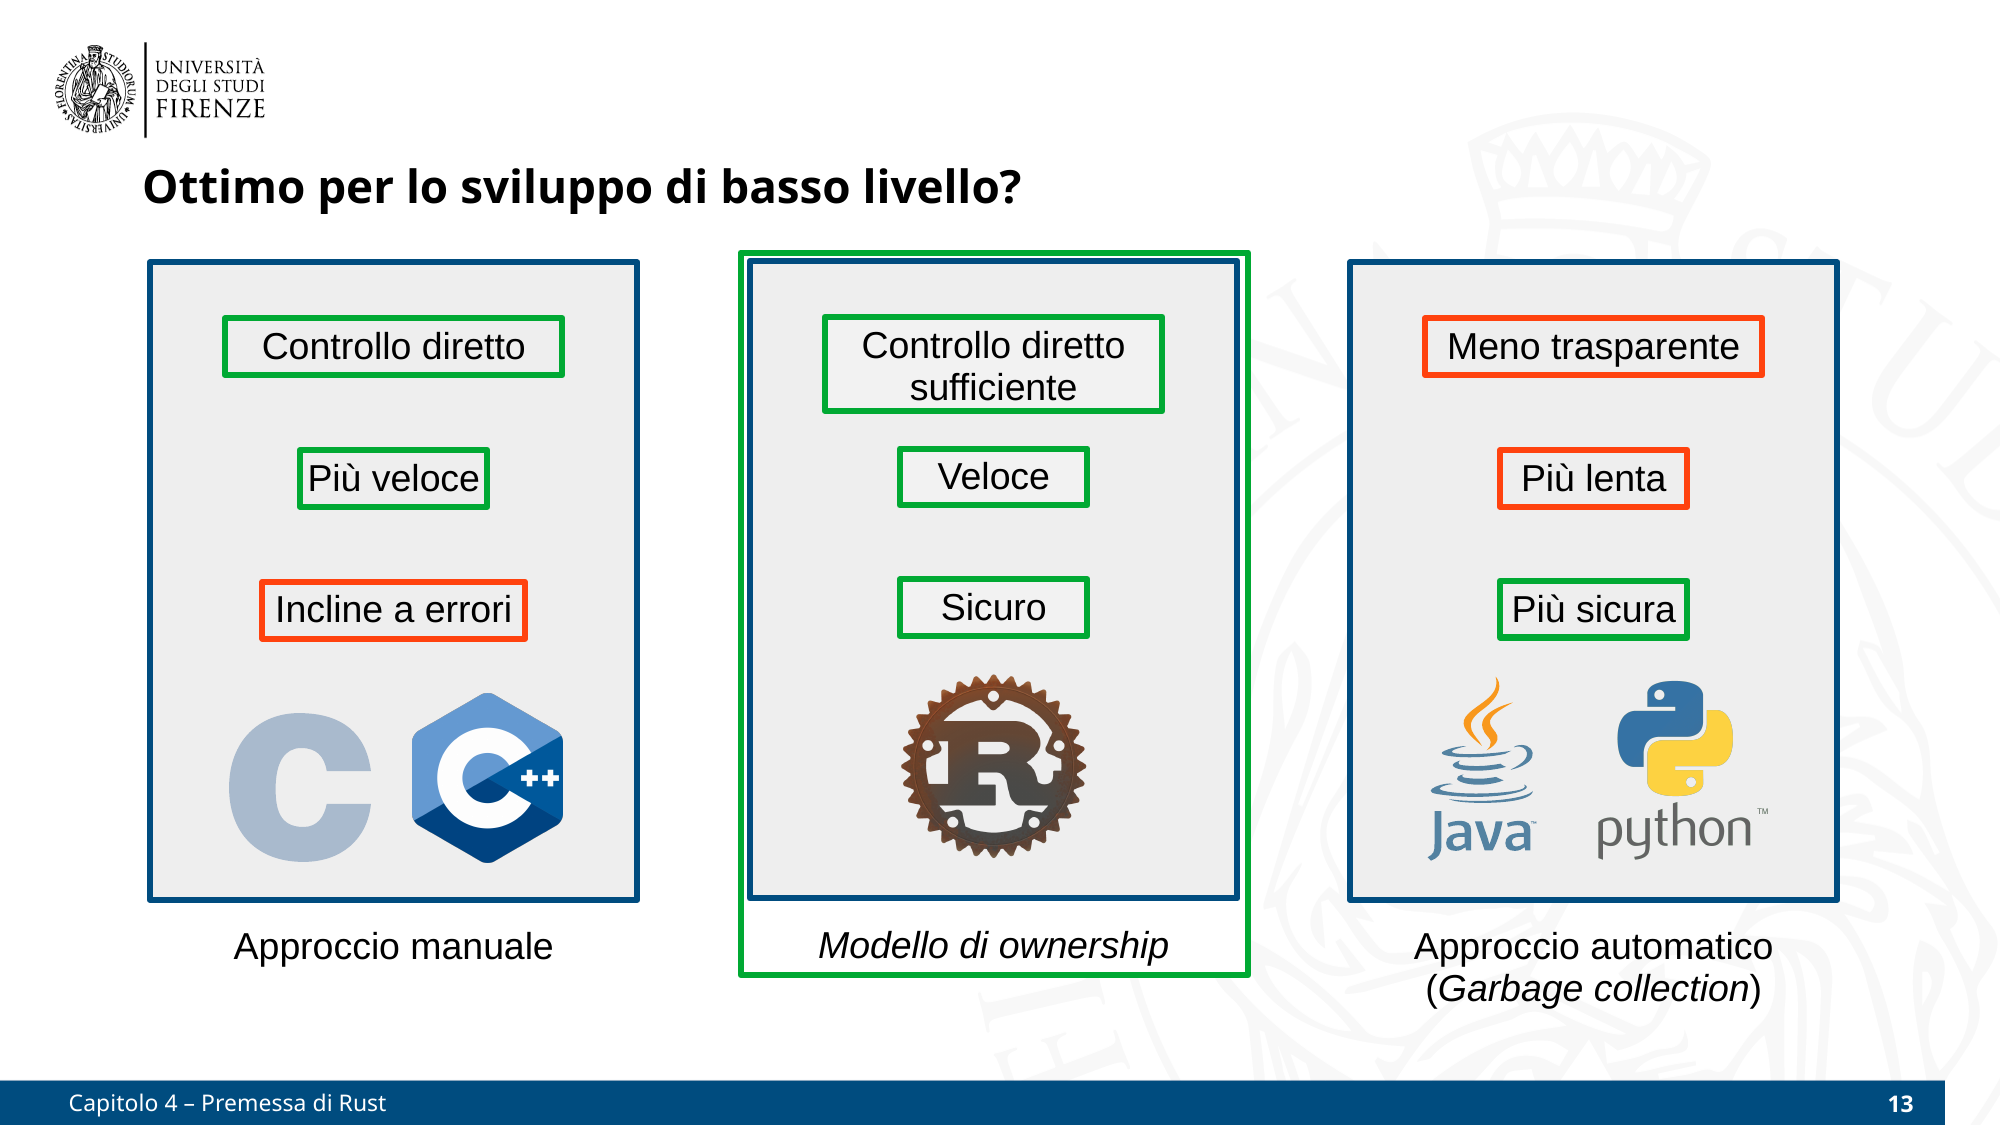

Ottimo per lo sviluppo di basso livello?
Controllo diretto
sufficiente
Controllo diretto
Meno trasparente
Veloce
Più veloce
Più lenta
Sicuro
Incline a errori
Più sicura
Modello di ownership
Approccio manuale
Approccio automatico
(Garbage collection)
# Capitolo 4 – Premessa di Rust